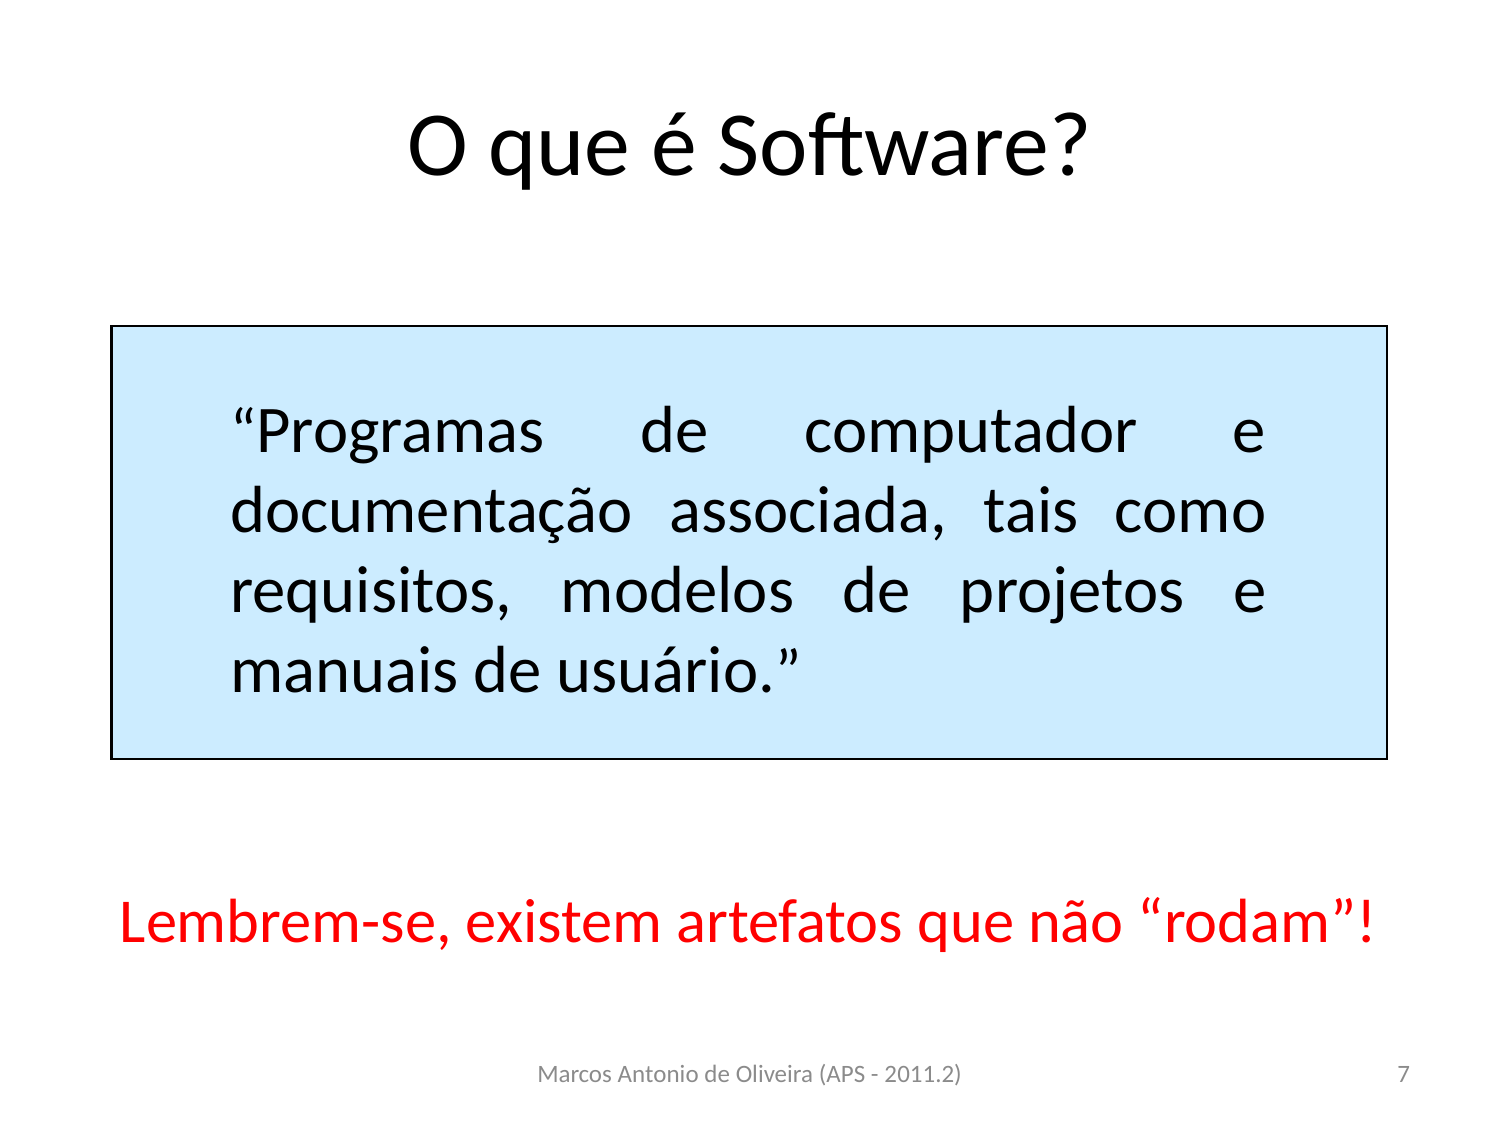

# O que é Software?
“Programas de computador e documentação associada, tais como requisitos, modelos de projetos e manuais de usuário.”
Lembrem-se, existem artefatos que não “rodam”!
Marcos Antonio de Oliveira (APS - 2011.2)